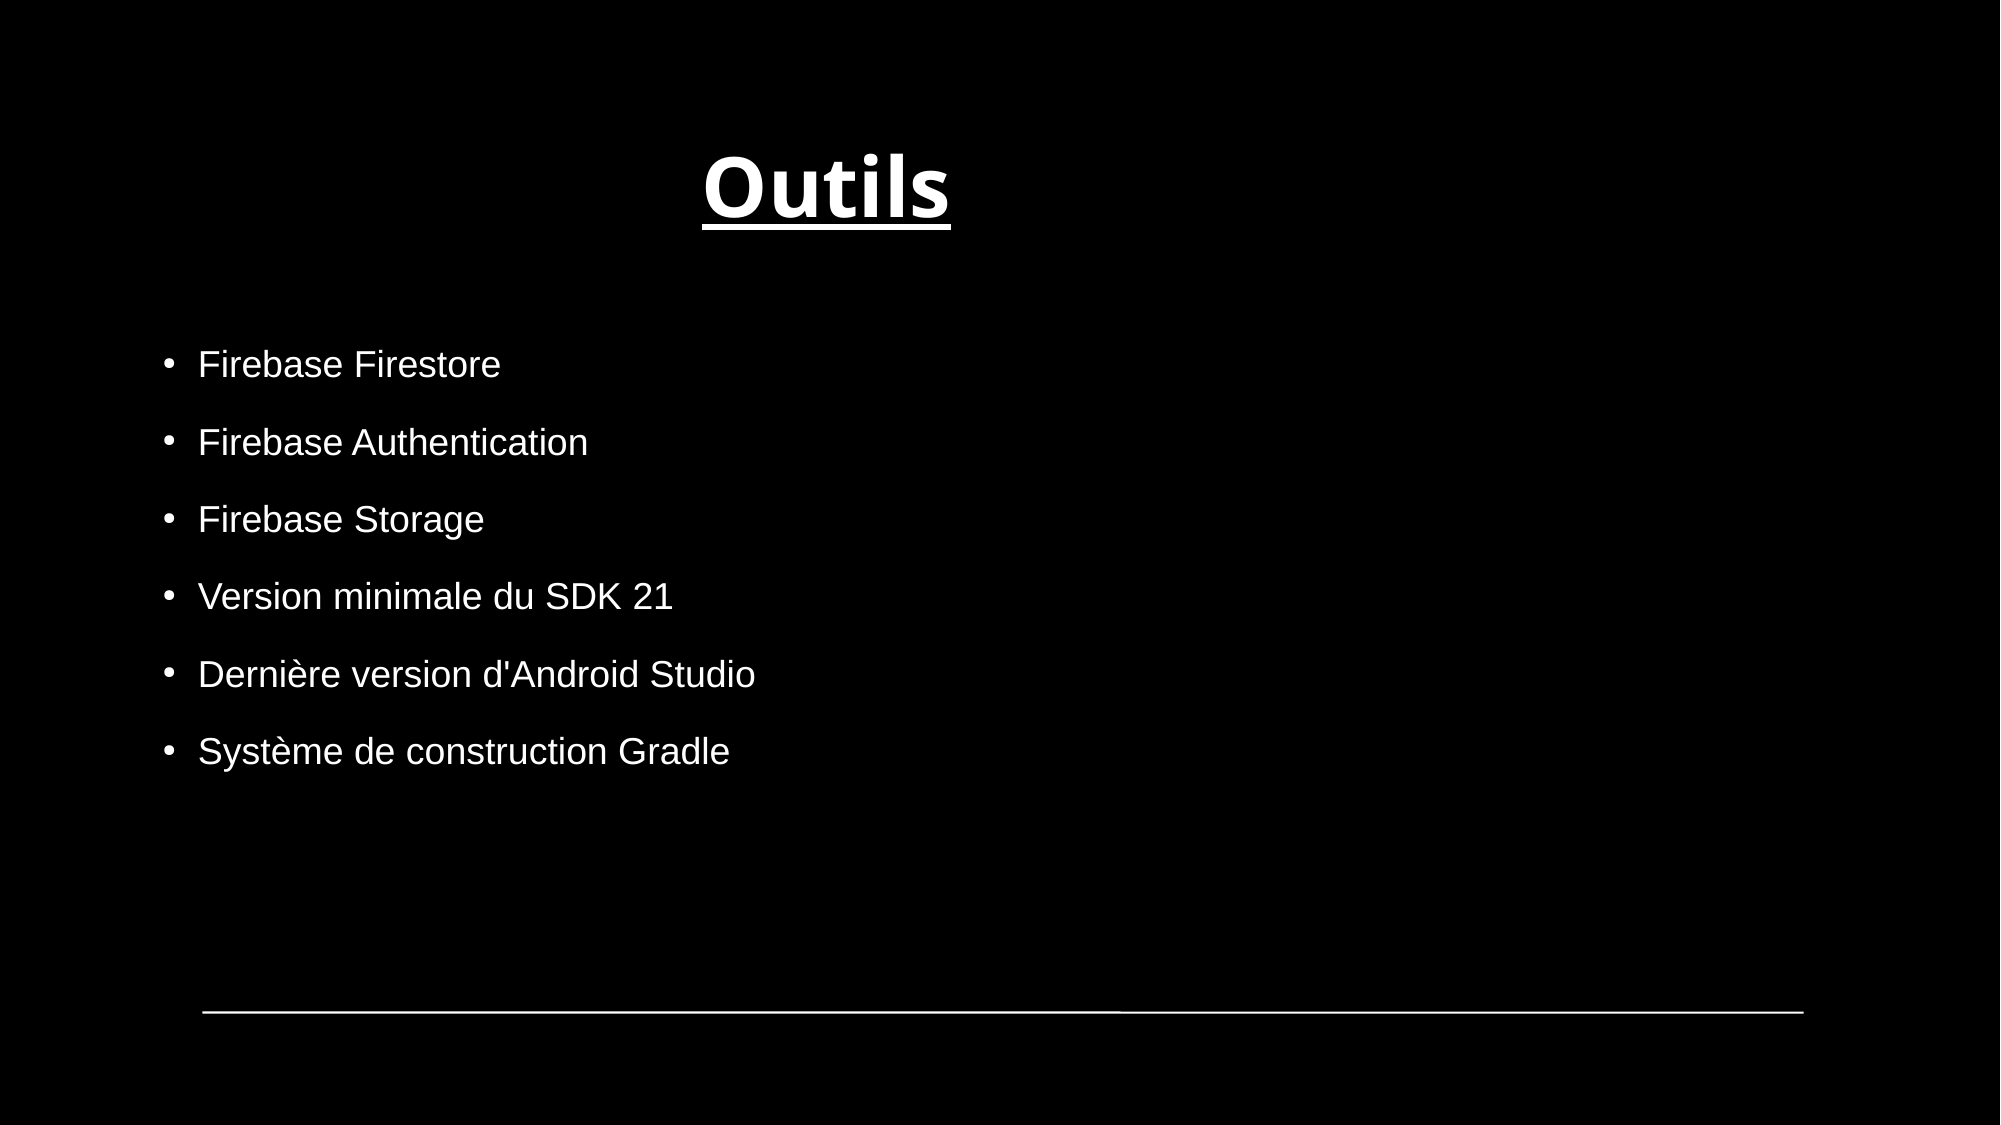

# Outils
Firebase Firestore
Firebase Authentication
Firebase Storage
Version minimale du SDK 21
Dernière version d'Android Studio
Système de construction Gradle